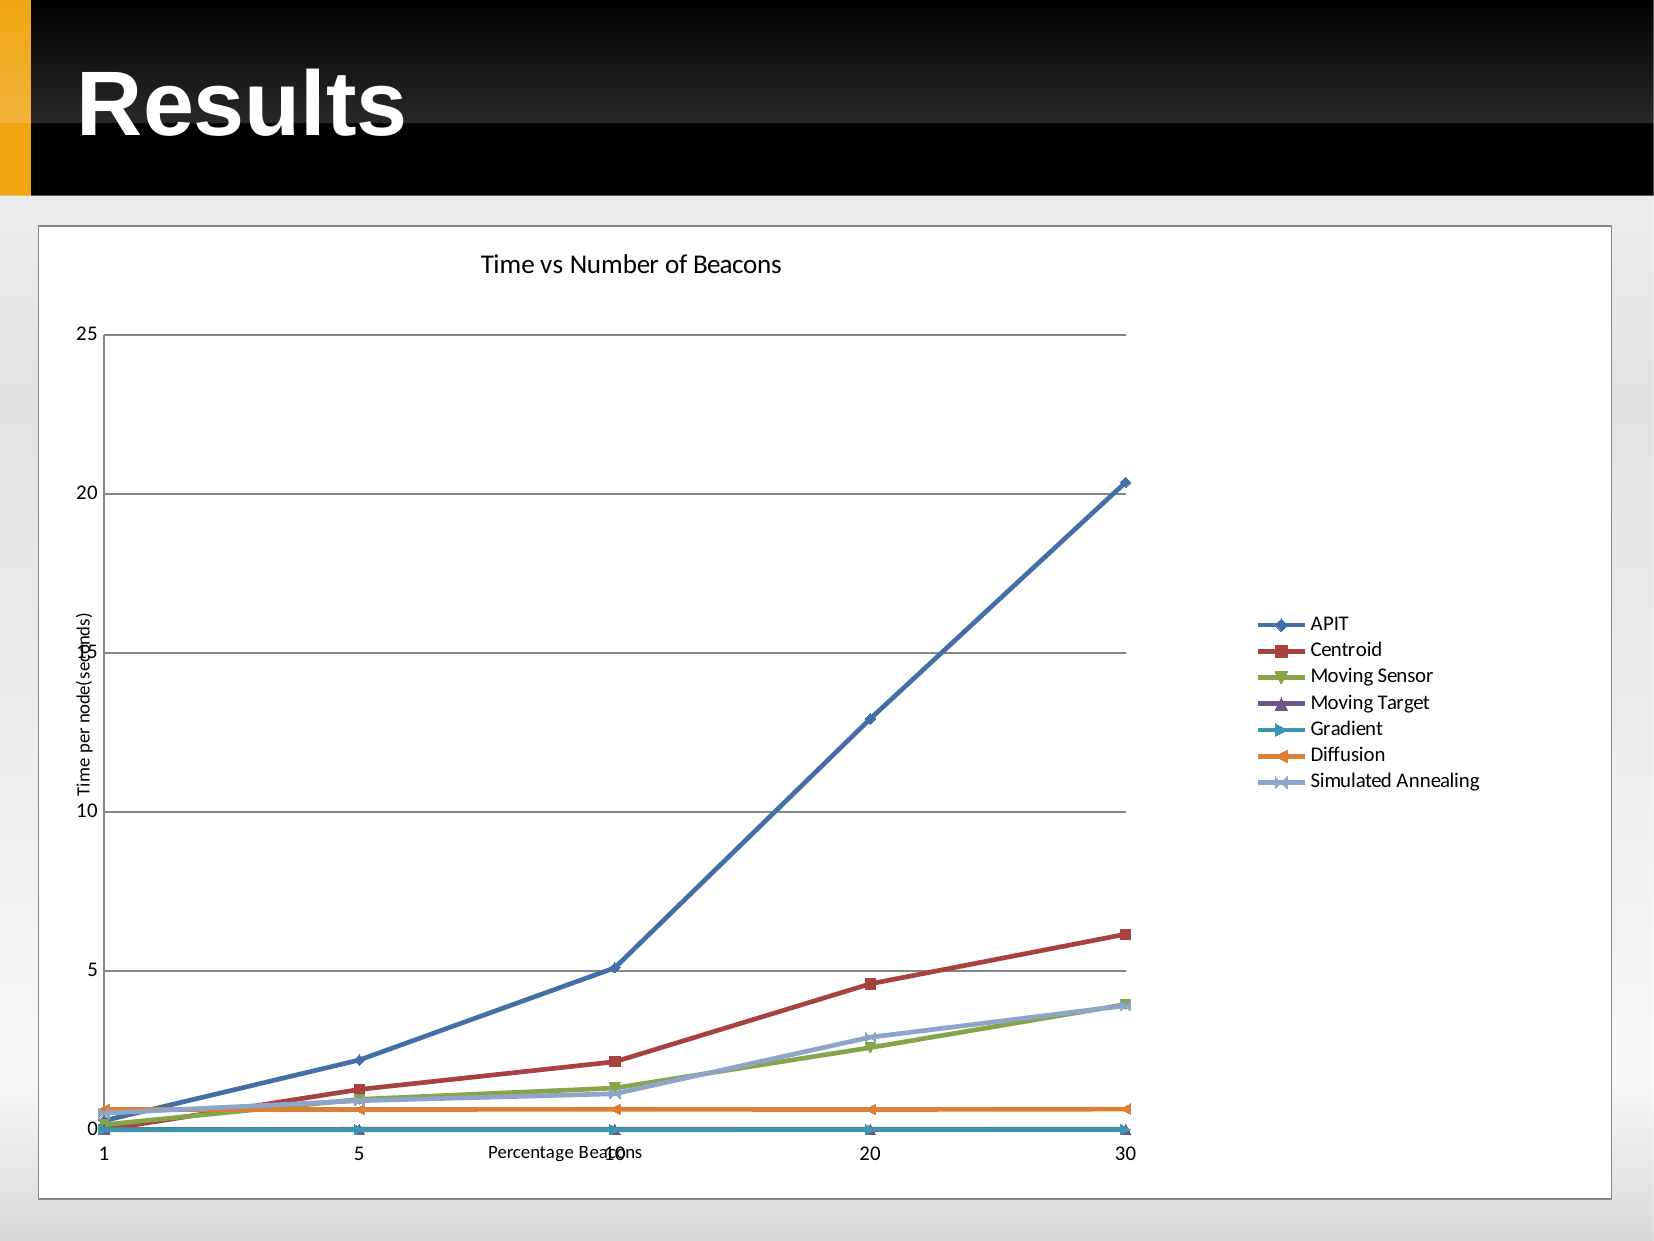

# Results
### Chart: Time vs Number of Beacons
| Category | APIT | Centroid | Moving Sensor | Moving Target | Gradient | Diffusion | Simulated Annealing |
|---|---|---|---|---|---|---|---|
| 1 | 0.285 | 0.002 | 0.158 | 0.006 | 0.001 | 0.639 | 0.521 |
| 5 | 2.196 | 1.267 | 0.958 | 0.013 | 0.001 | 0.637 | 0.913 |
| 10 | 5.094 | 2.139 | 1.313 | 0.015 | 0.001 | 0.645 | 1.132 |
| 20 | 12.928 | 4.591 | 2.583 | 0.016 | 0.004 | 0.638 | 2.912 |
| 30 | 20.371 | 6.152 | 3.942 | 0.014 | 0.007 | 0.651 | 3.903 |